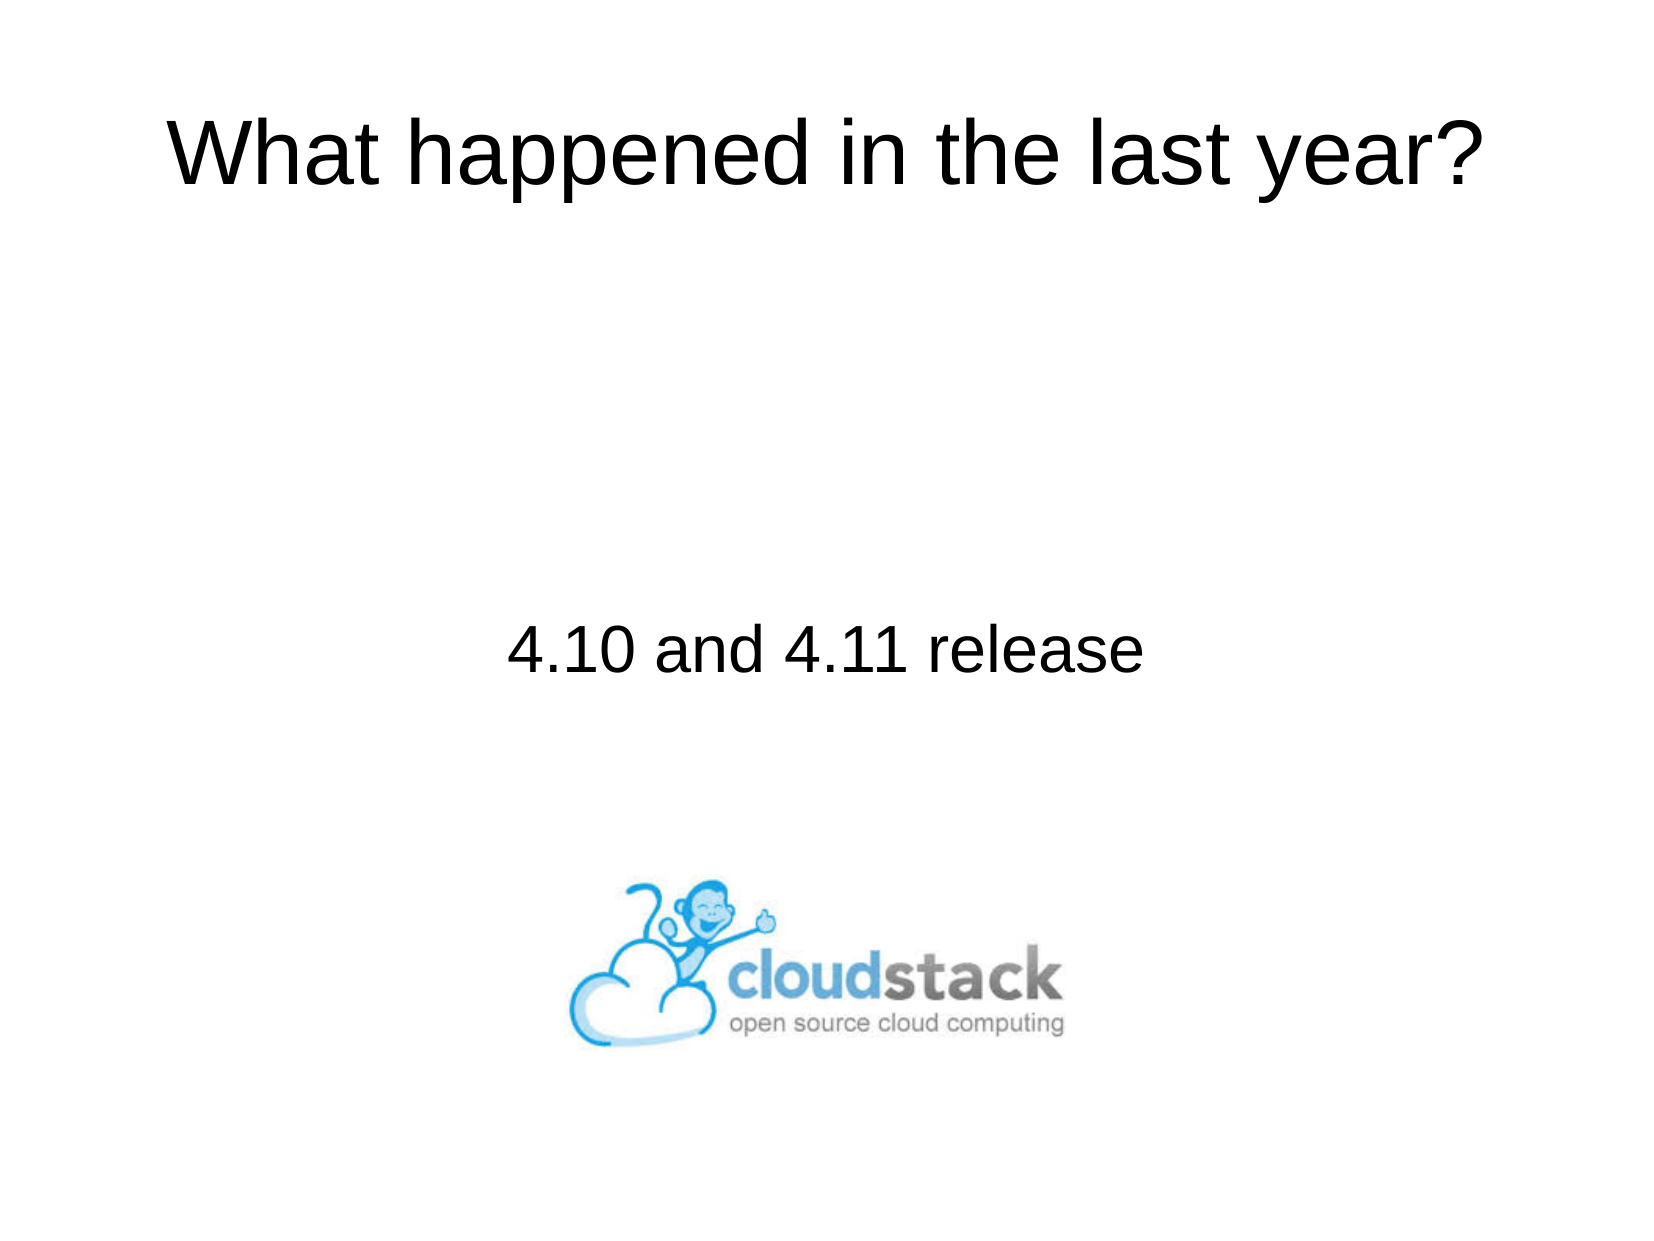

# What happened in the last year?
4.10 and 4.11 release